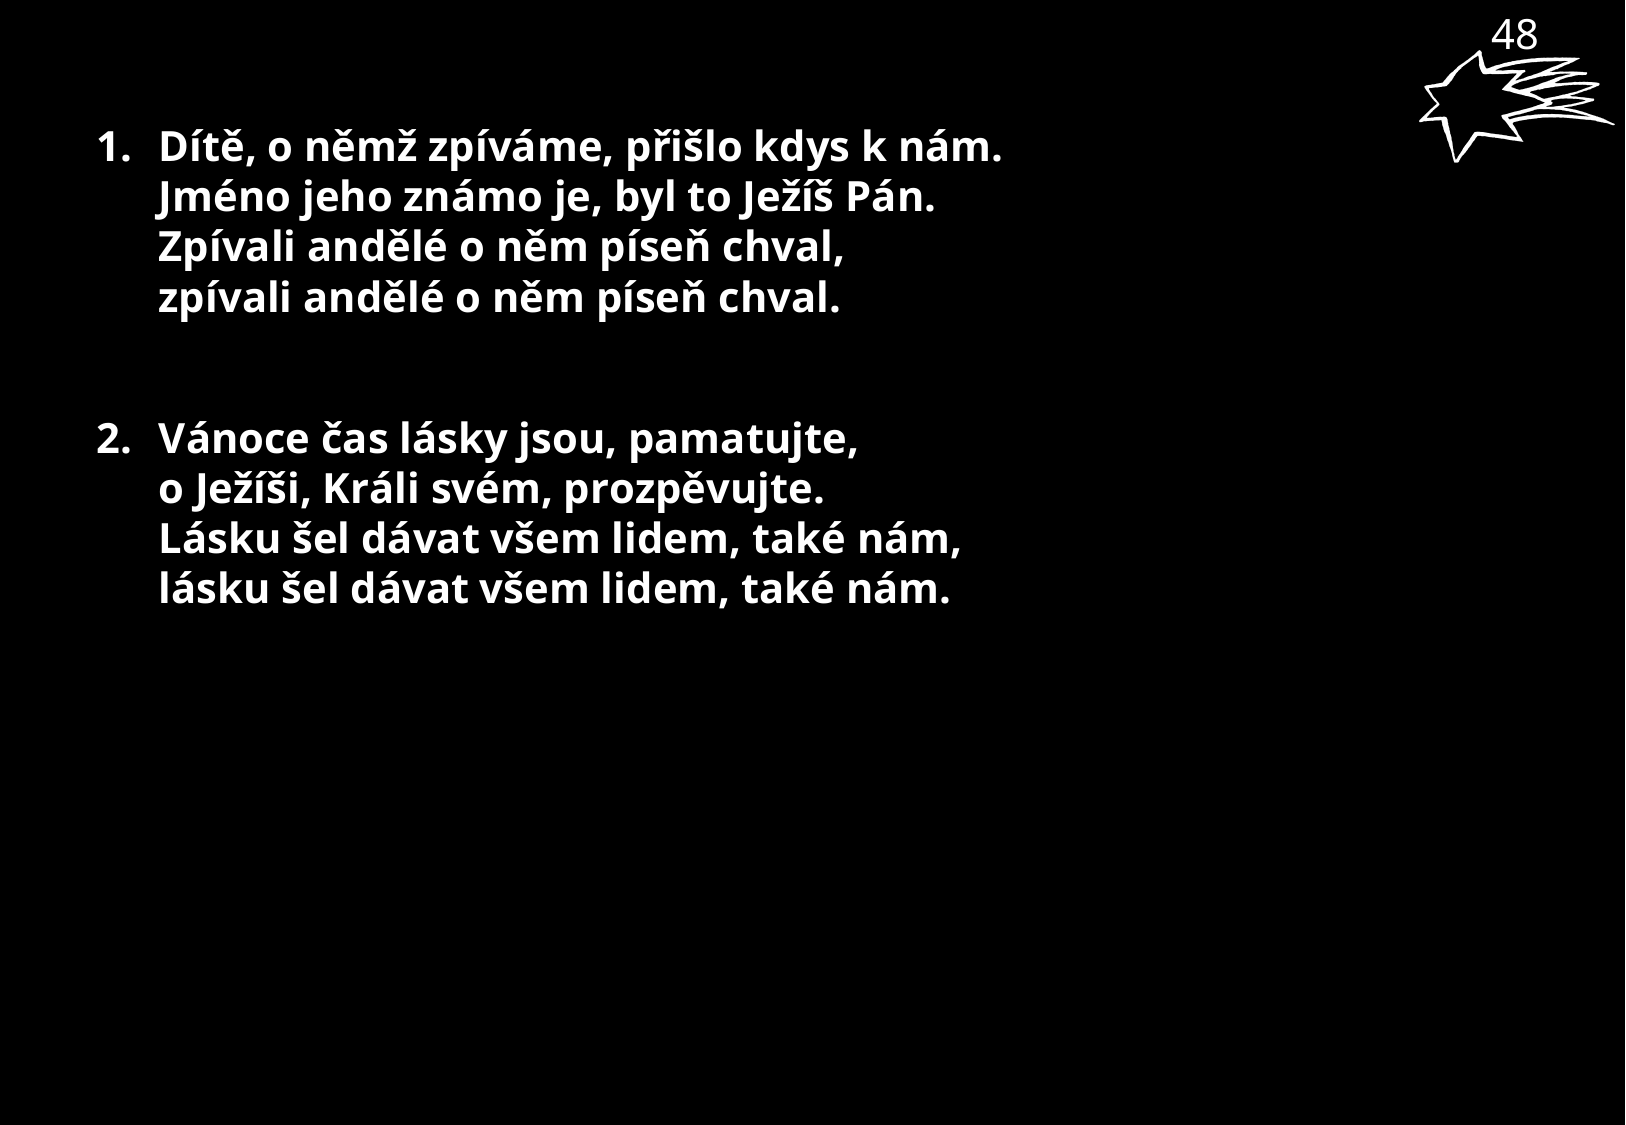

48
# 1. 	Dítě, o němž zpíváme, přišlo kdys k nám. Jméno jeho známo je, byl to Ježíš Pán. Zpívali andělé o něm píseň chval, zpívali andělé o něm píseň chval.
2. 	Vánoce čas lásky jsou, pamatujte,
o Ježíši, Králi svém, prozpěvujte.
Lásku šel dávat všem lidem, také nám,
lásku šel dávat všem lidem, také nám.